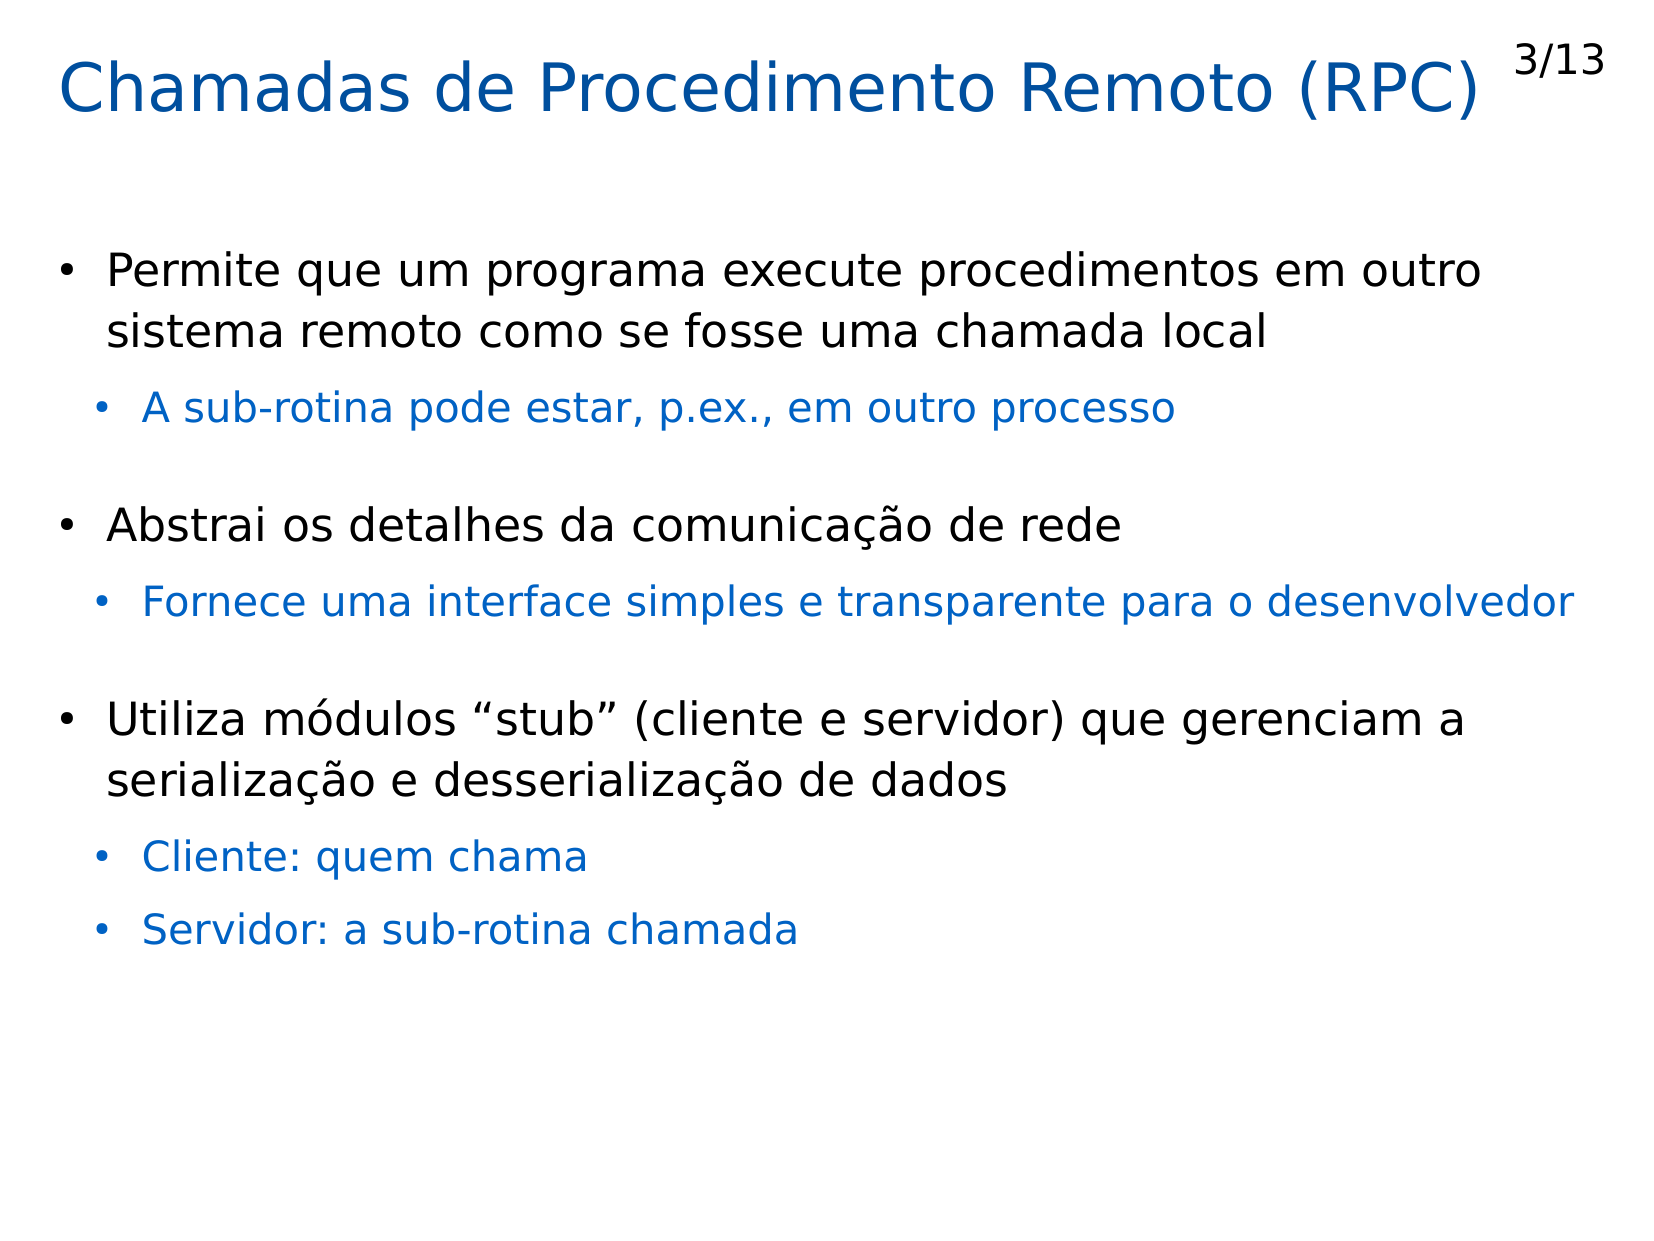

# Chamadas de Procedimento Remoto (RPC)
3
Permite que um programa execute procedimentos em outro sistema remoto como se fosse uma chamada local
A sub-rotina pode estar, p.ex., em outro processo
Abstrai os detalhes da comunicação de rede
Fornece uma interface simples e transparente para o desenvolvedor
Utiliza módulos “stub” (cliente e servidor) que gerenciam a serialização e desserialização de dados
Cliente: quem chama
Servidor: a sub-rotina chamada